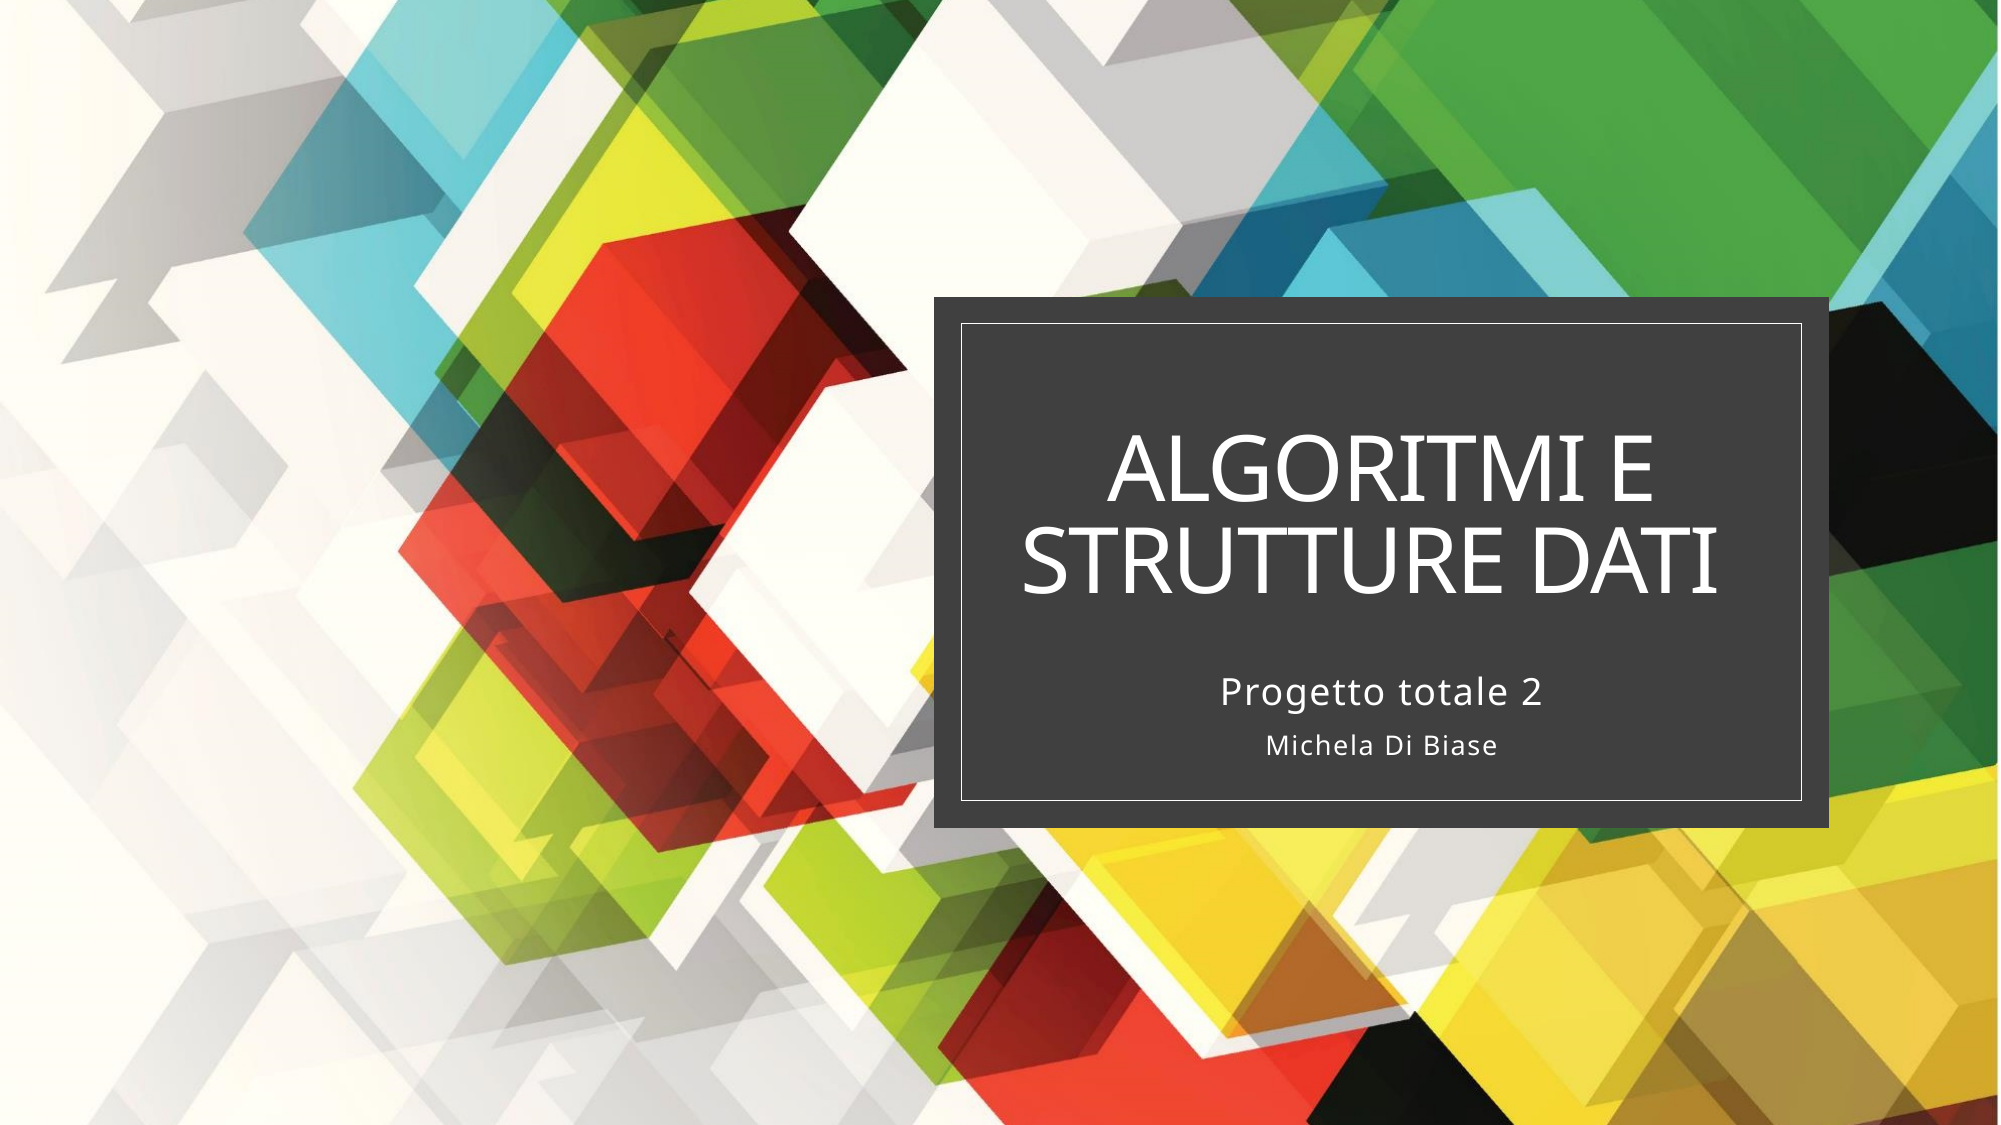

# Algoritmi e strutture dati
Progetto totale 2
Michela Di Biase